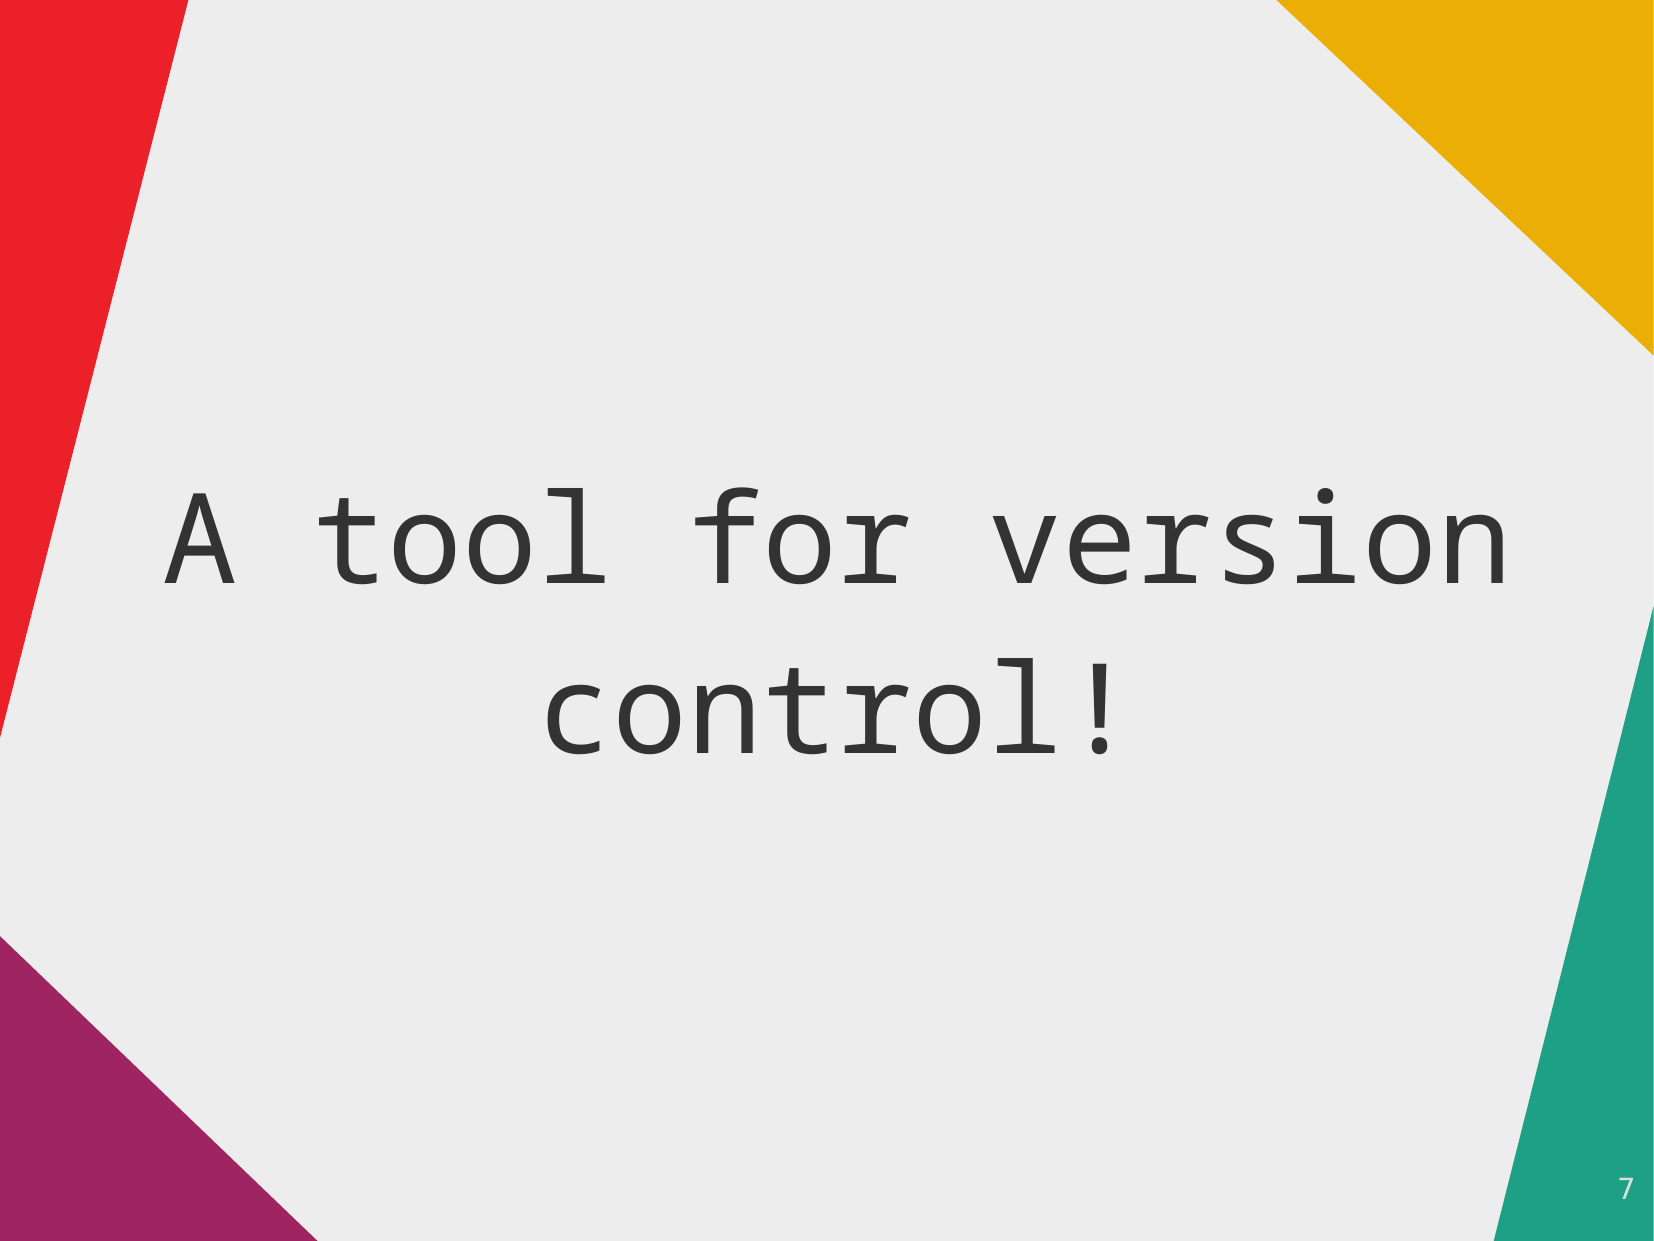

# A tool for version control!
7